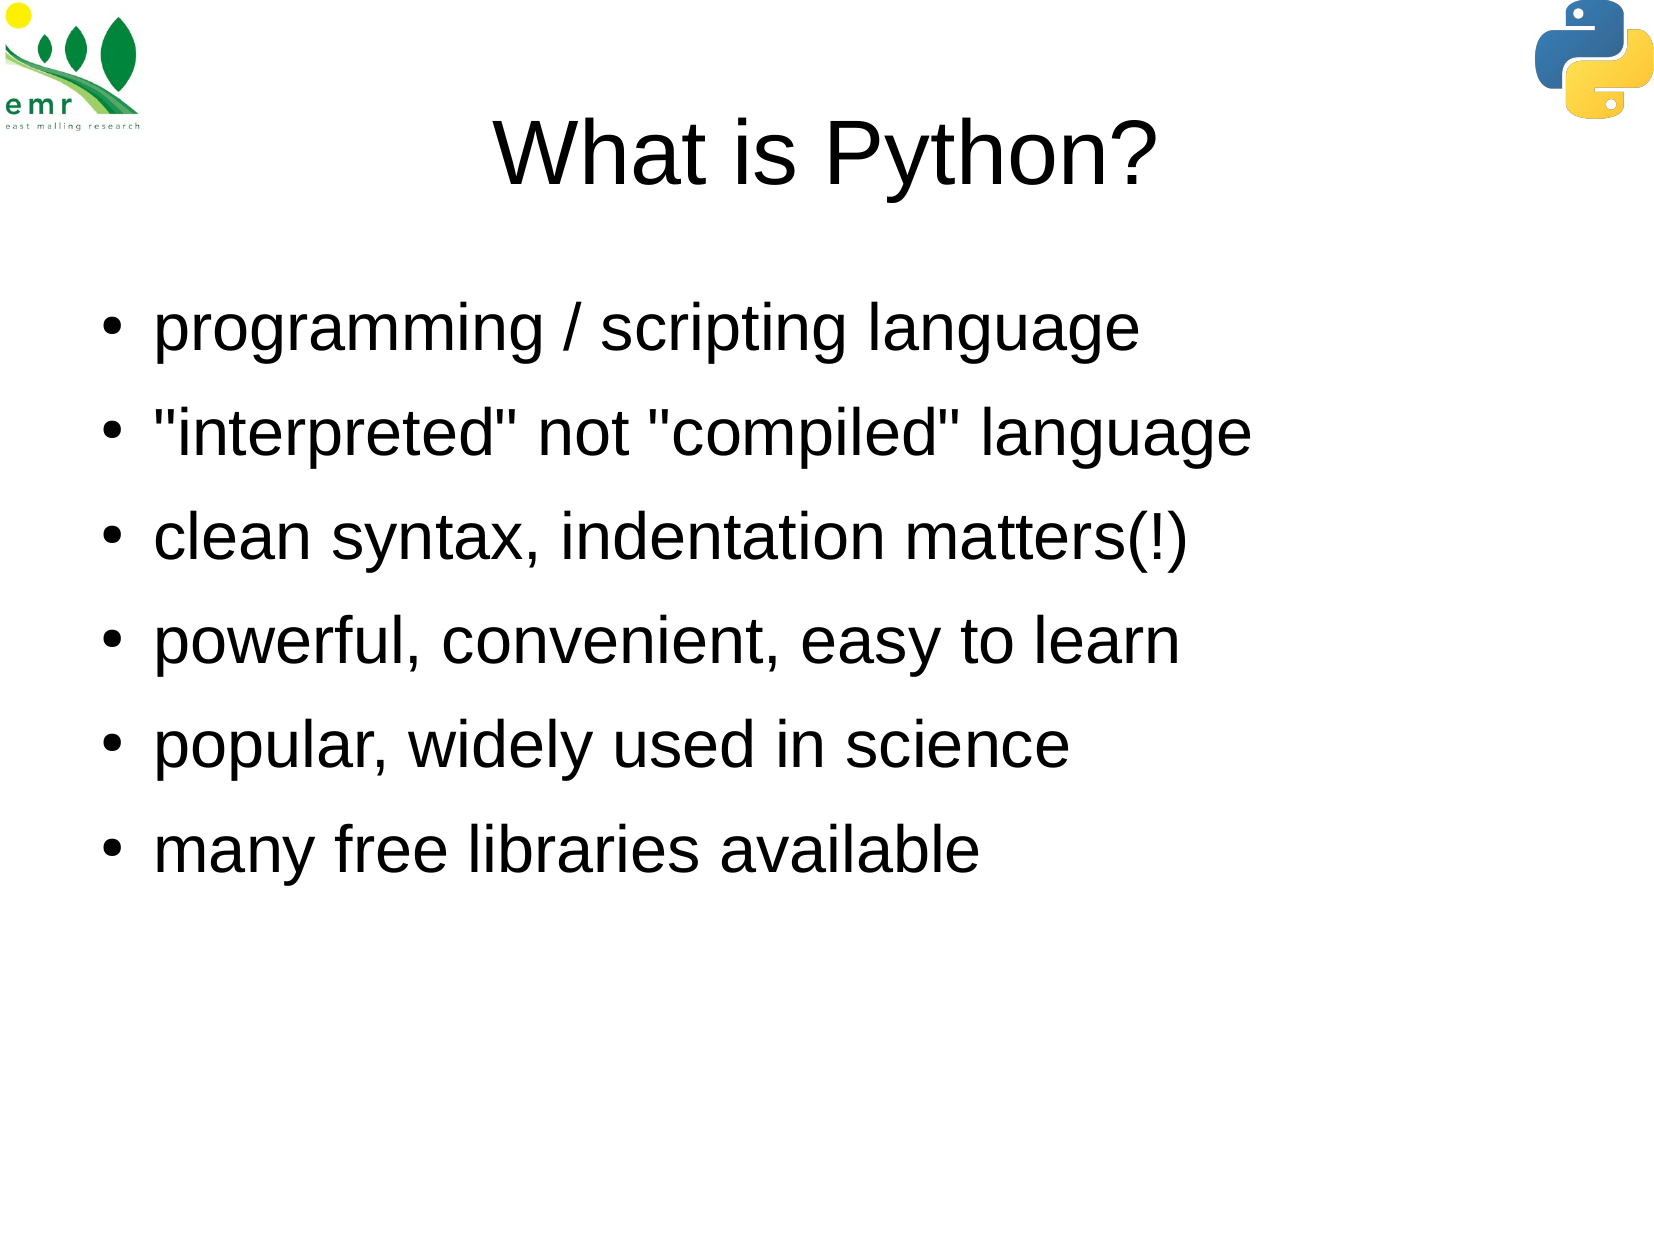

# What is Python?
programming / scripting language
"interpreted" not "compiled" language
clean syntax, indentation matters(!)
powerful, convenient, easy to learn
popular, widely used in science
many free libraries available